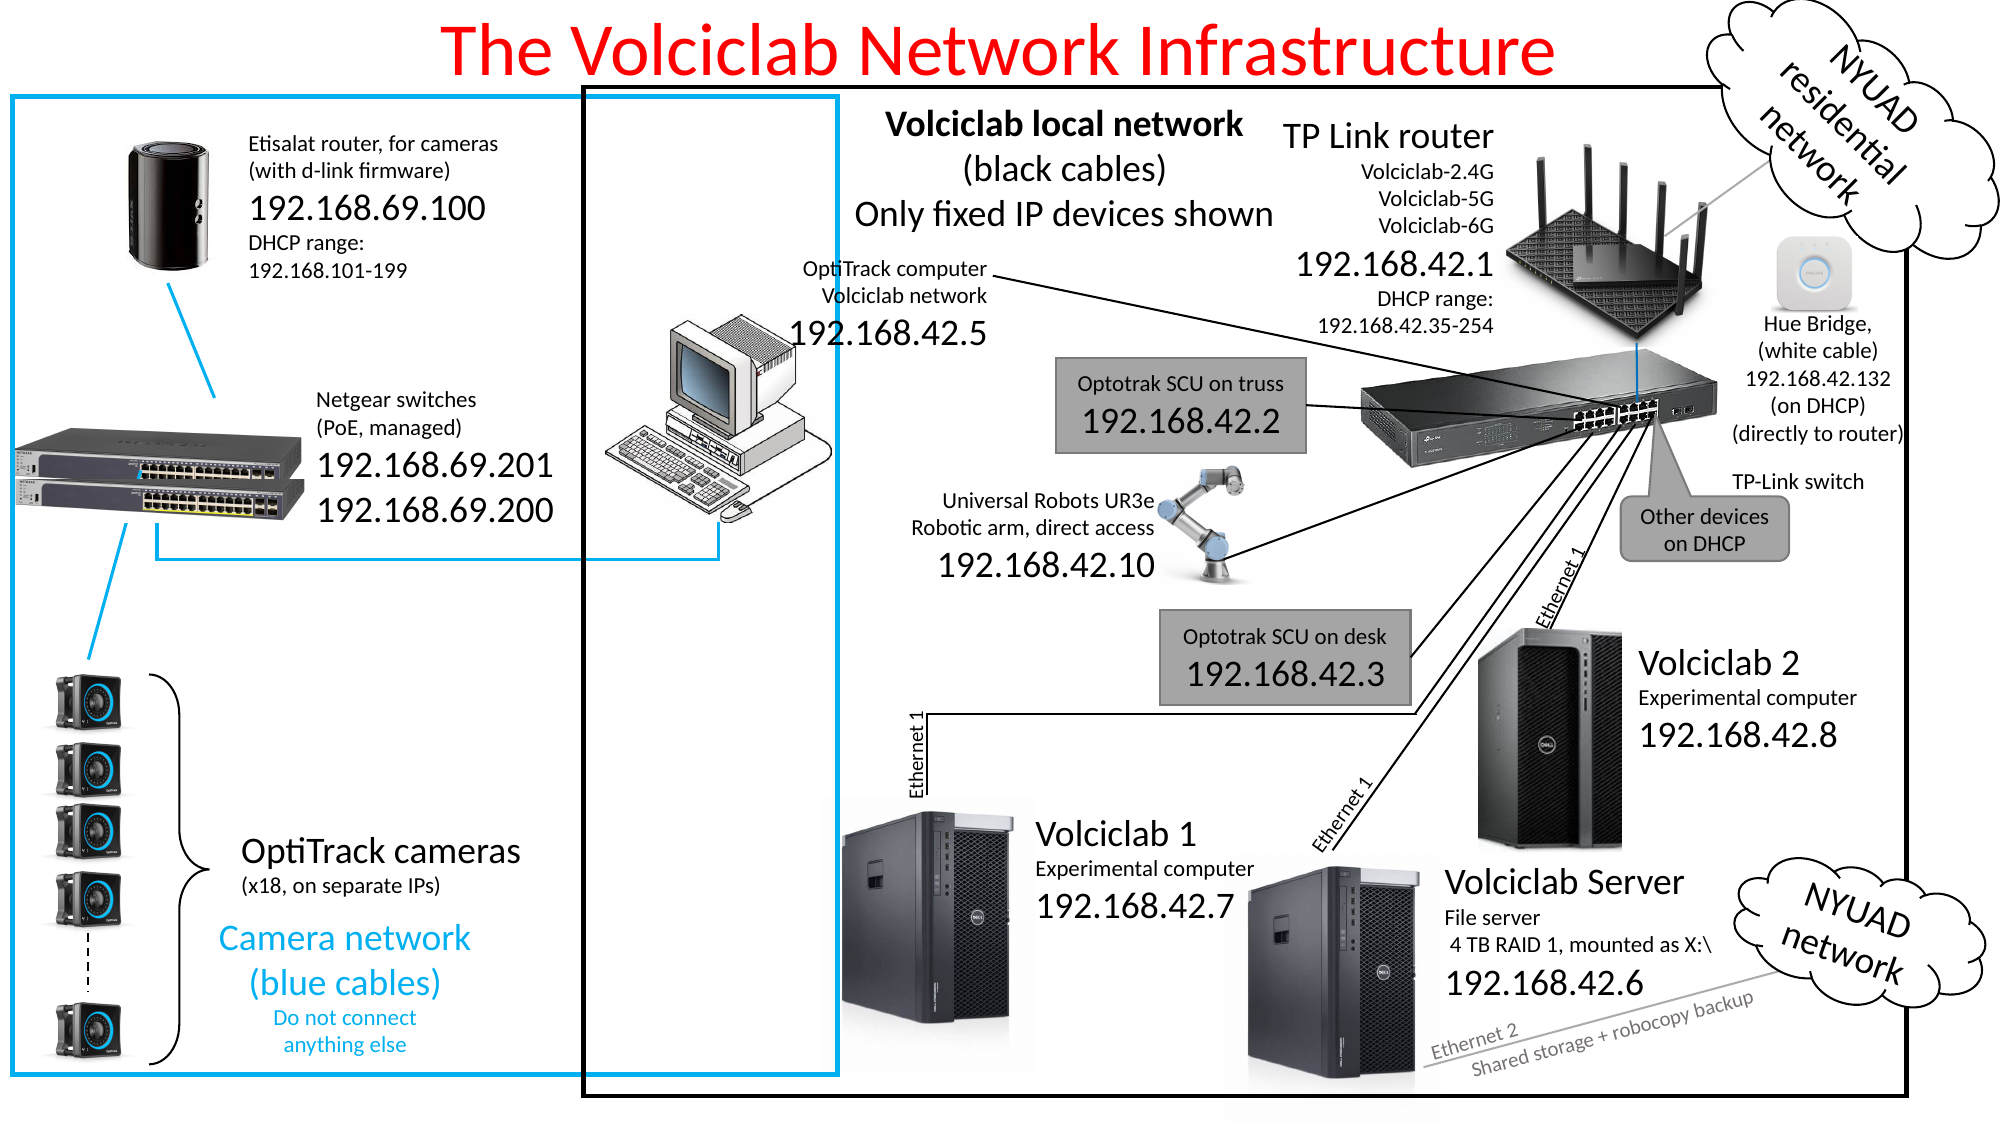

The Volciclab Network Infrastructure
NYUAD residential network
Volciclab local network
(black cables)
Only fixed IP devices shown
TP Link router
Volciclab-2.4G
Volciclab-5G
Volciclab-6G
192.168.42.1
DHCP range:
192.168.42.35-254
Etisalat router, for cameras
(with d-link firmware)
192.168.69.100
DHCP range:
192.168.101-199
OptiTrack computer
Volciclab network
192.168.42.5
Hue Bridge,
(white cable)
192.168.42.132
(on DHCP)
(directly to router)
Optotrak SCU on truss
192.168.42.2
Netgear switches
(PoE, managed)
192.168.69.201
192.168.69.200
TP-Link switch
Universal Robots UR3e
Robotic arm, direct access
192.168.42.10
Other devices
on DHCP
Ethernet 1
Optotrak SCU on desk
192.168.42.3
Volciclab 2
Experimental computer
192.168.42.8
Ethernet 1
Ethernet 1
Volciclab 1
Experimental computer
192.168.42.7
OptiTrack cameras
(x18, on separate IPs)
Volciclab Server
File server
 4 TB RAID 1, mounted as X:\
192.168.42.6
NYUAD network
Camera network
(blue cables)
Do not connect
anything else
Shared storage + robocopy backup
Ethernet 2